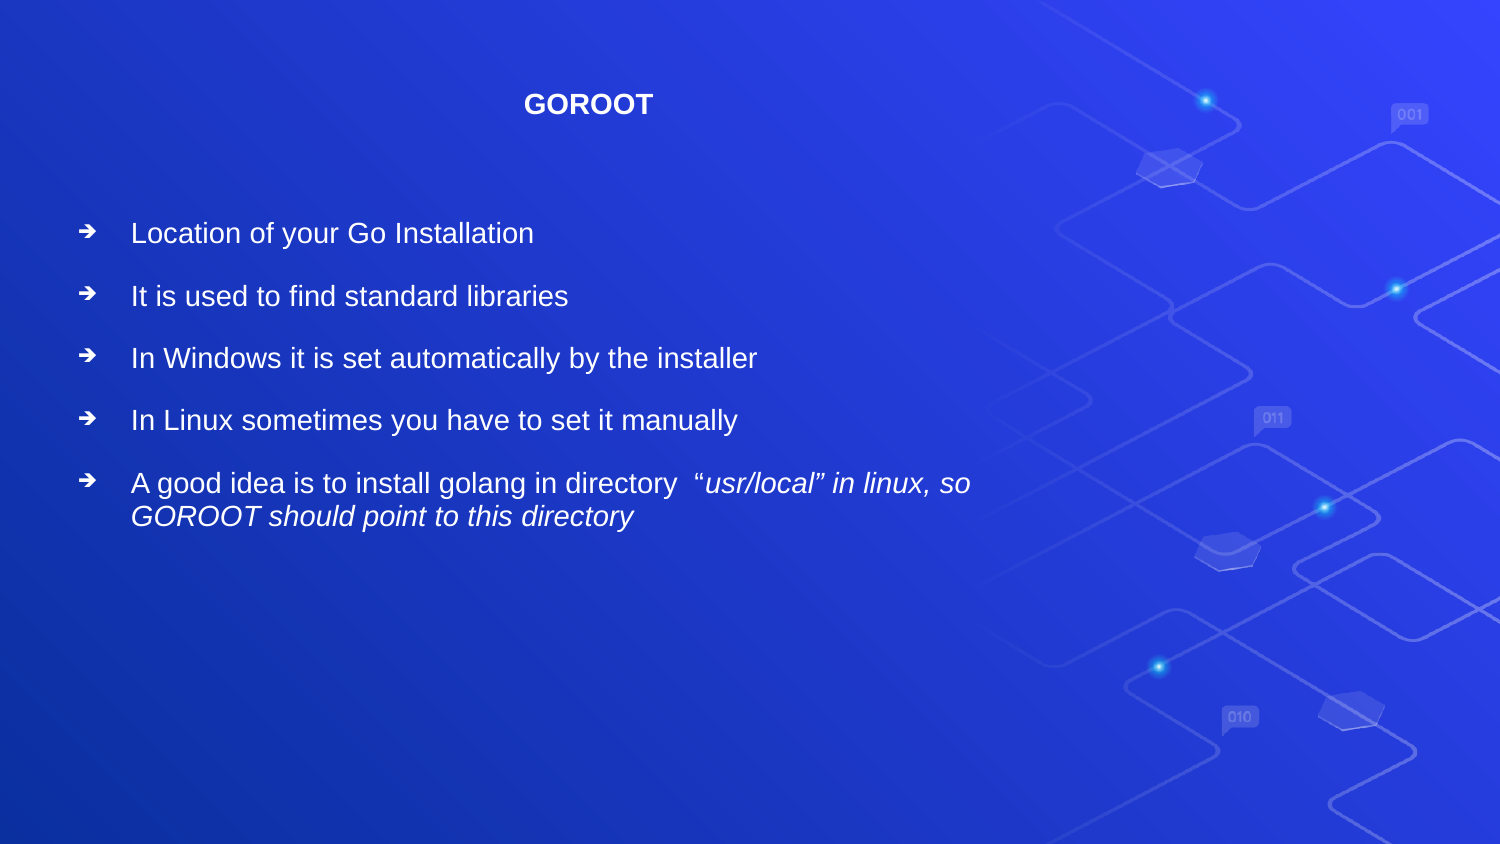

# GOROOT
Location of your Go Installation
It is used to find standard libraries
In Windows it is set automatically by the installer
In Linux sometimes you have to set it manually
A good idea is to install golang in directory “usr/local” in linux, so GOROOT should point to this directory